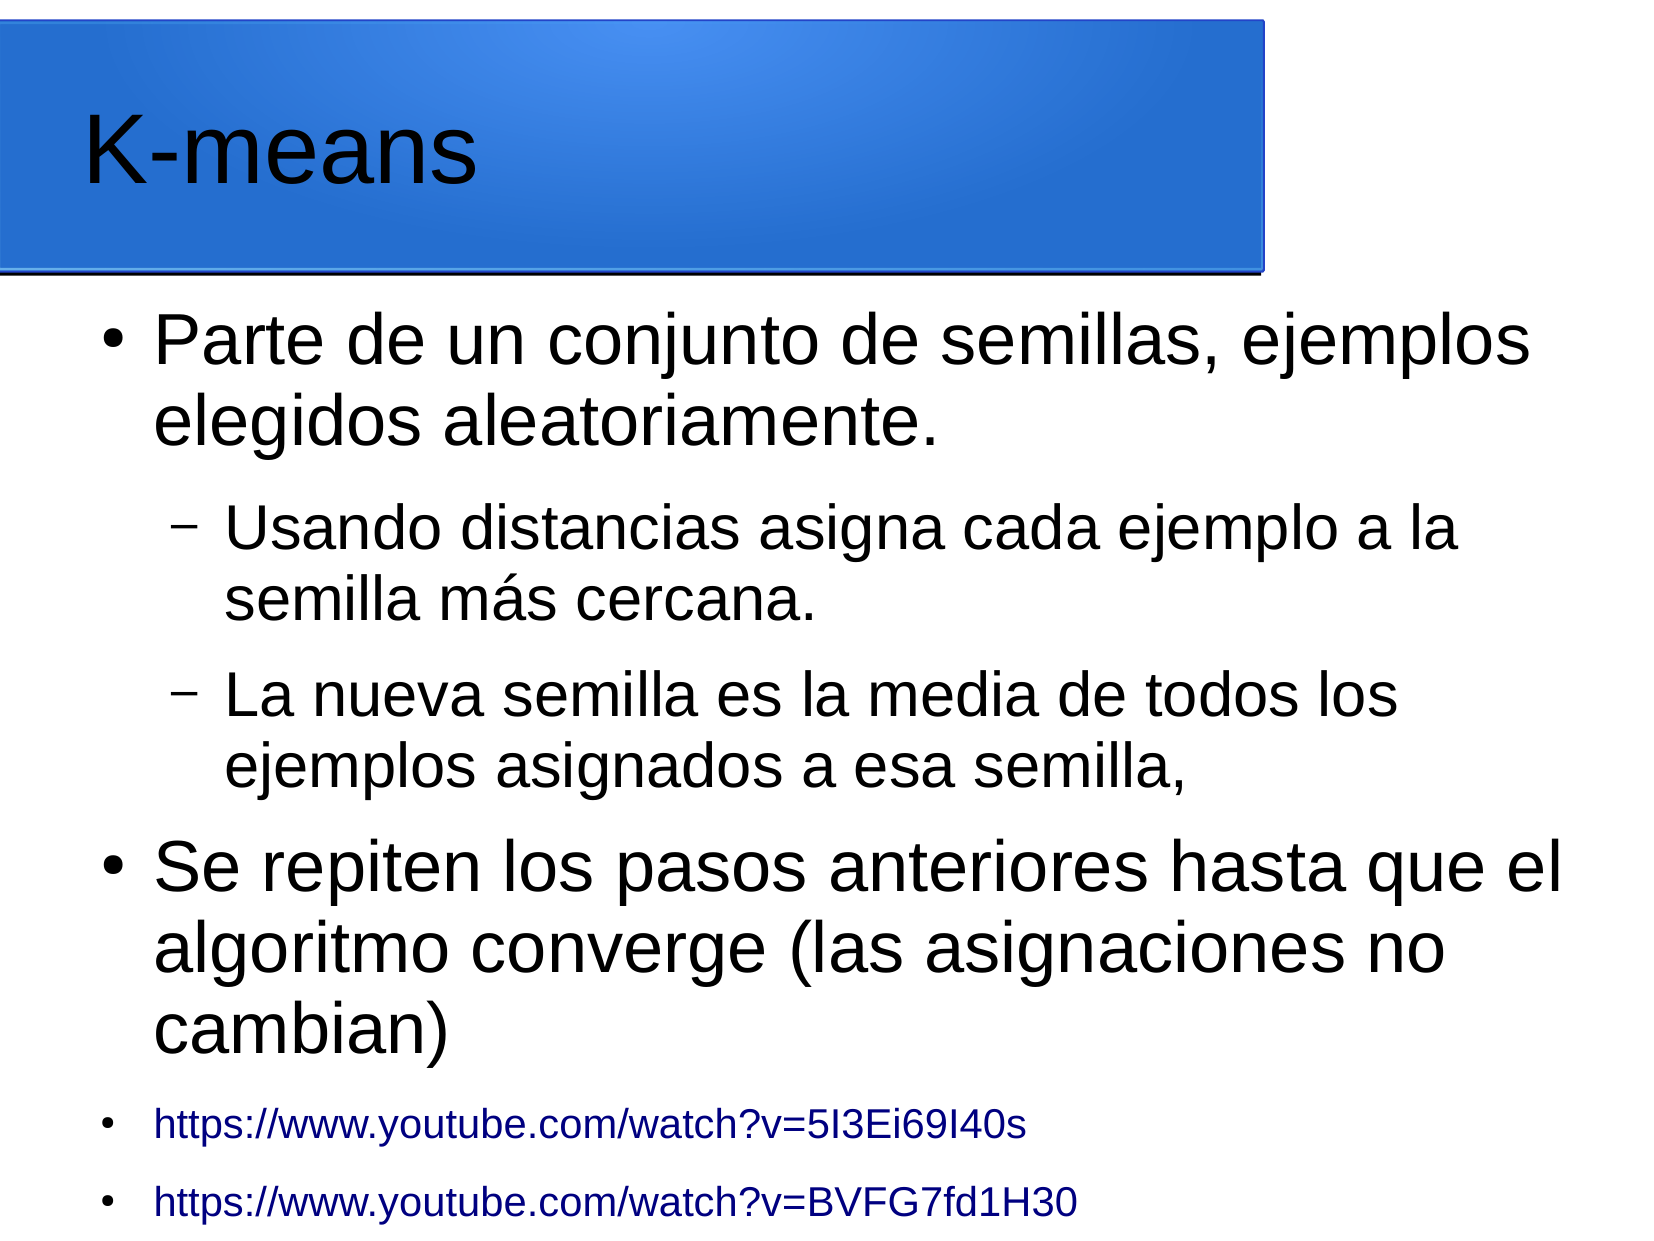

# K-means
Parte de un conjunto de semillas, ejemplos elegidos aleatoriamente.
Usando distancias asigna cada ejemplo a la semilla más cercana.
La nueva semilla es la media de todos los ejemplos asignados a esa semilla,
Se repiten los pasos anteriores hasta que el algoritmo converge (las asignaciones no cambian)
https://www.youtube.com/watch?v=5I3Ei69I40s
https://www.youtube.com/watch?v=BVFG7fd1H30